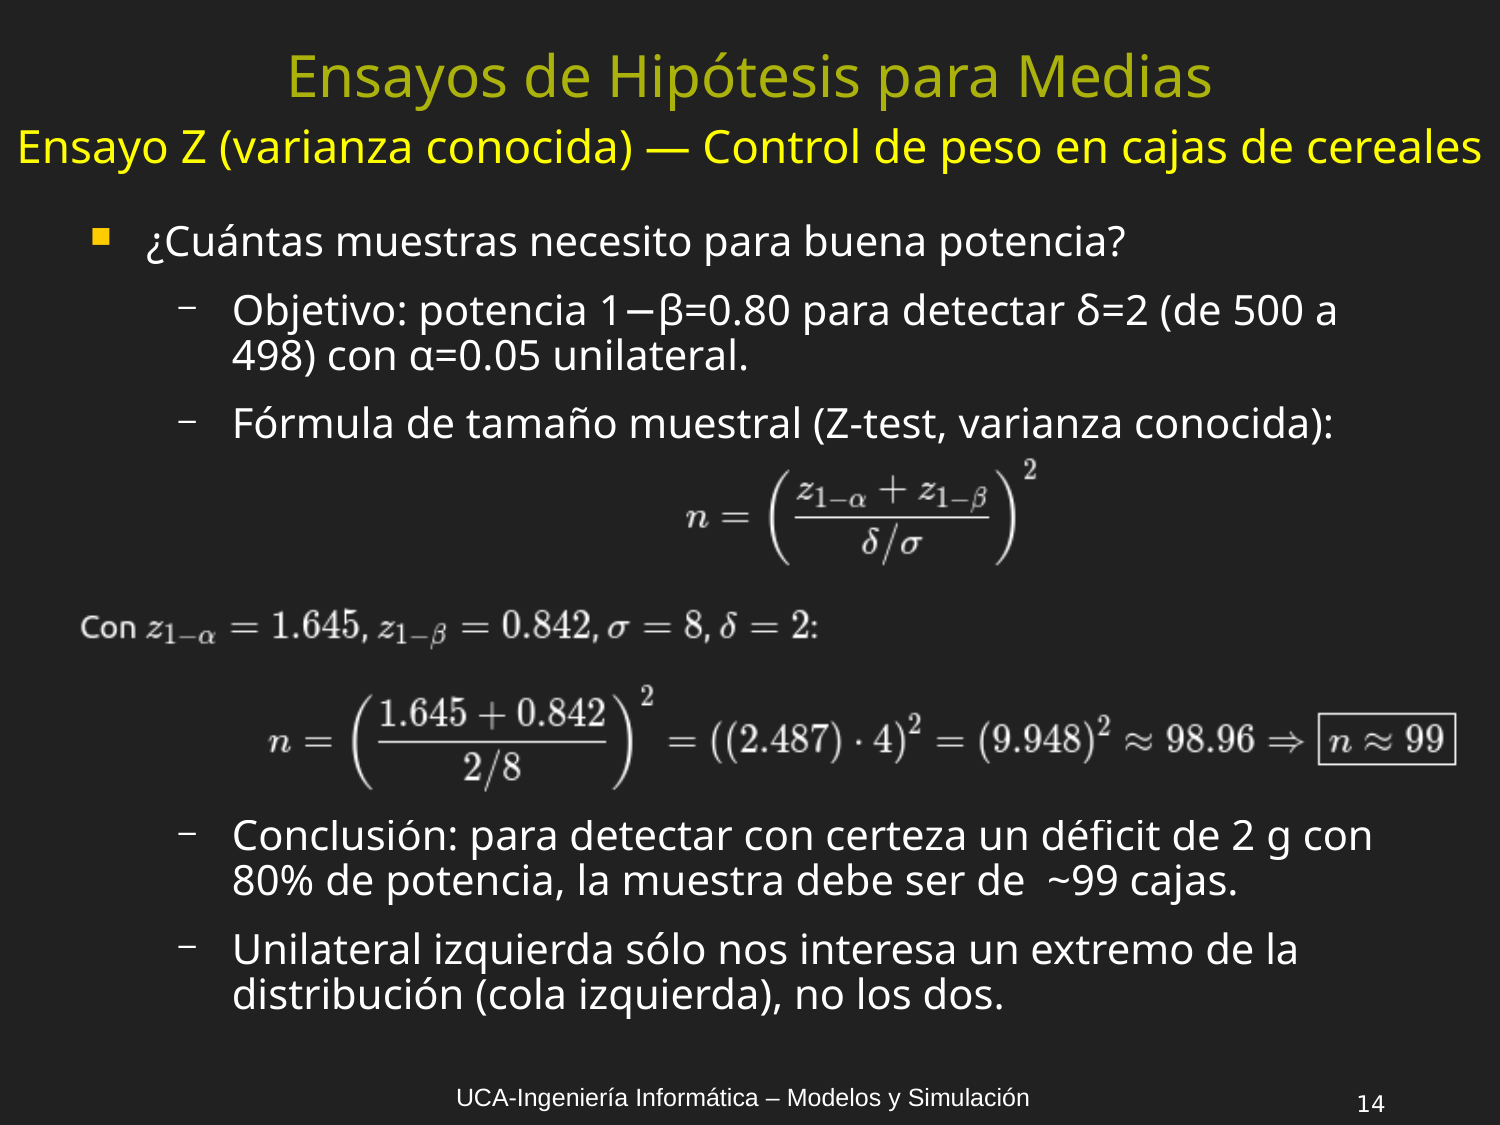

# Ensayos de Hipótesis para Medias Ensayo Z (varianza conocida) — Control de peso en cajas de cereales
¿Cuántas muestras necesito para buena potencia?
Objetivo: potencia 1−β=0.80 para detectar δ=2 (de 500 a 498) con α=0.05 unilateral.
Fórmula de tamaño muestral (Z-test, varianza conocida):
Conclusión: para detectar con certeza un déficit de 2 g con 80% de potencia, la muestra debe ser de ~99 cajas.
Unilateral izquierda sólo nos interesa un extremo de la distribución (cola izquierda), no los dos.